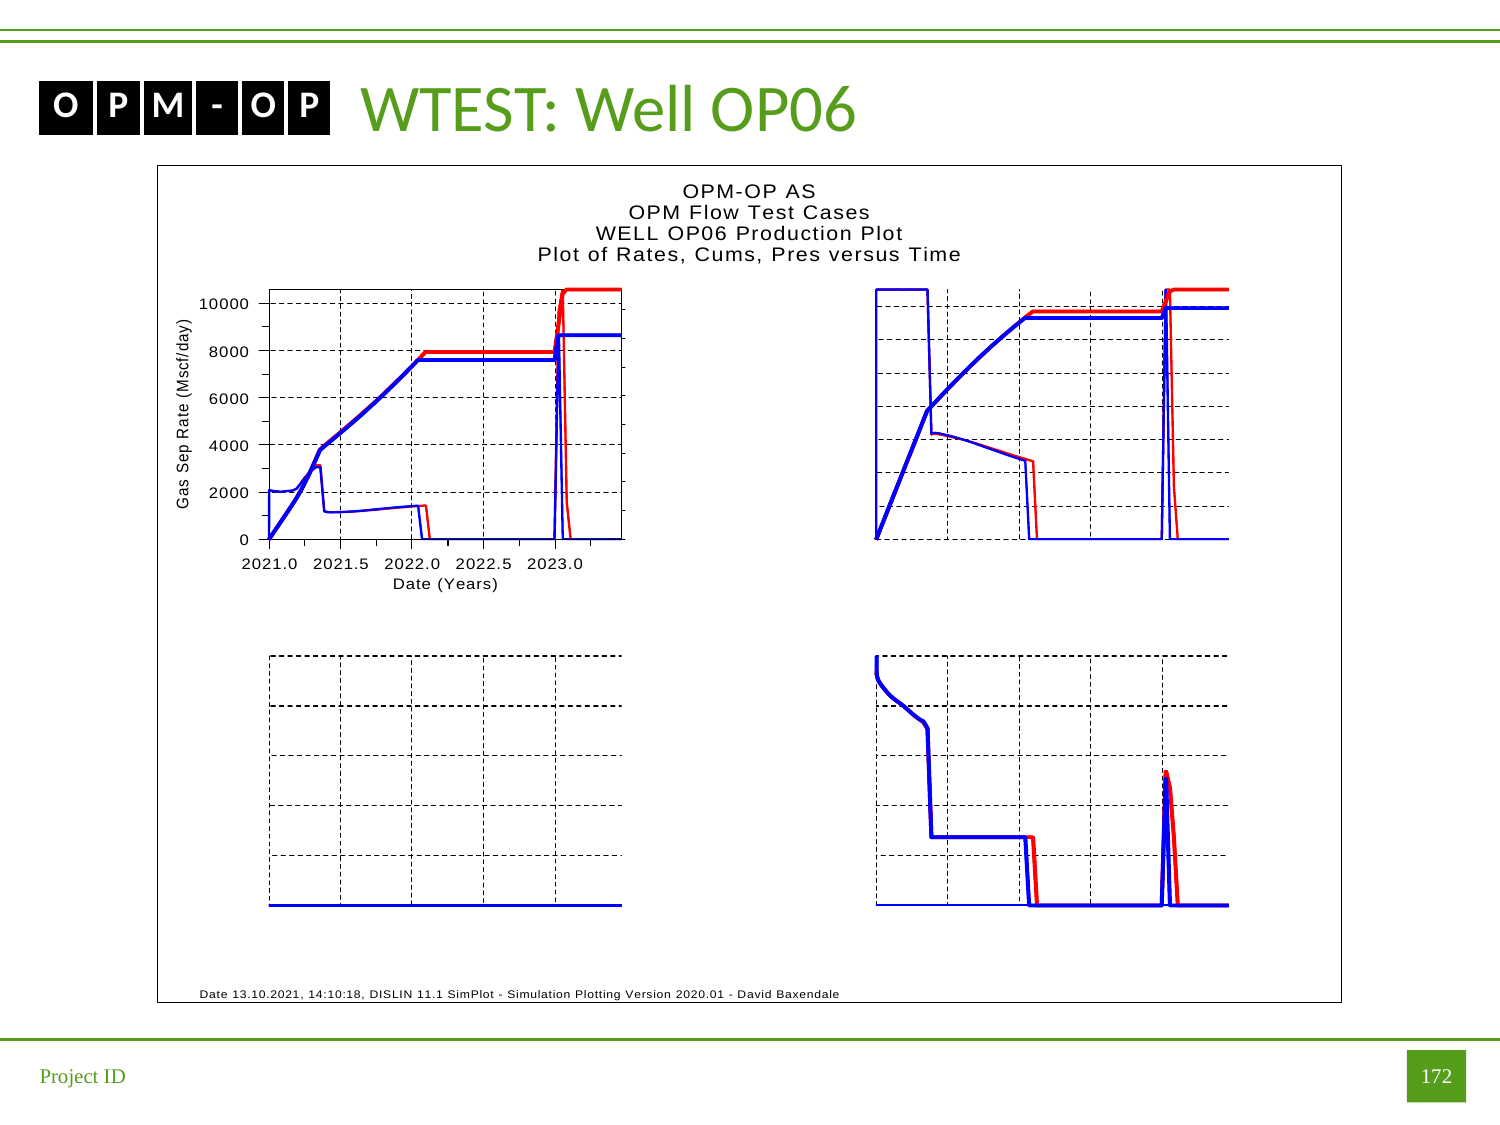

# WTEST: well OP06
Project ID
172